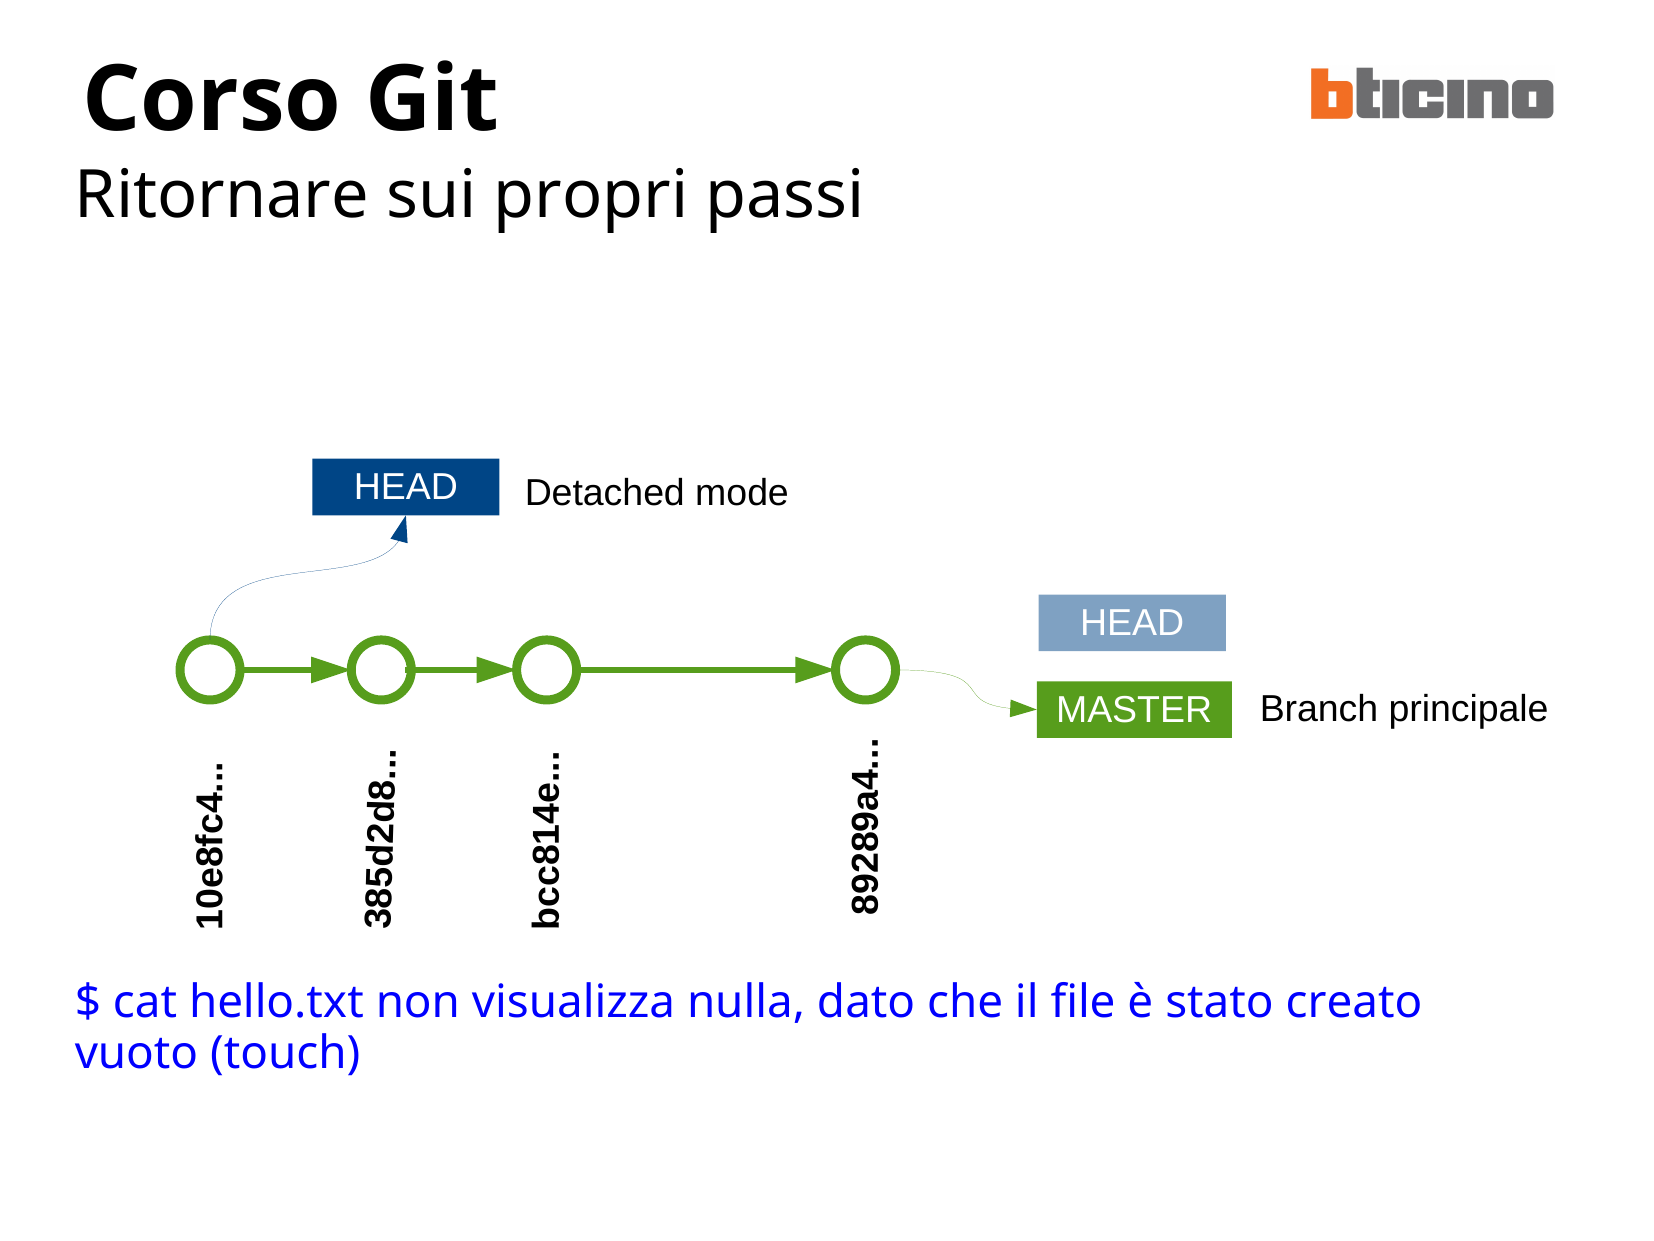

# Corso Git
Ritornare sui propri passi
$ cat hello.txt non visualizza nulla, dato che il file è stato creato vuoto (touch)
HEAD
Detached mode
HEAD
Branch principale
MASTER
89289a4...
10e8fc4...
385d2d8...
bcc814e...